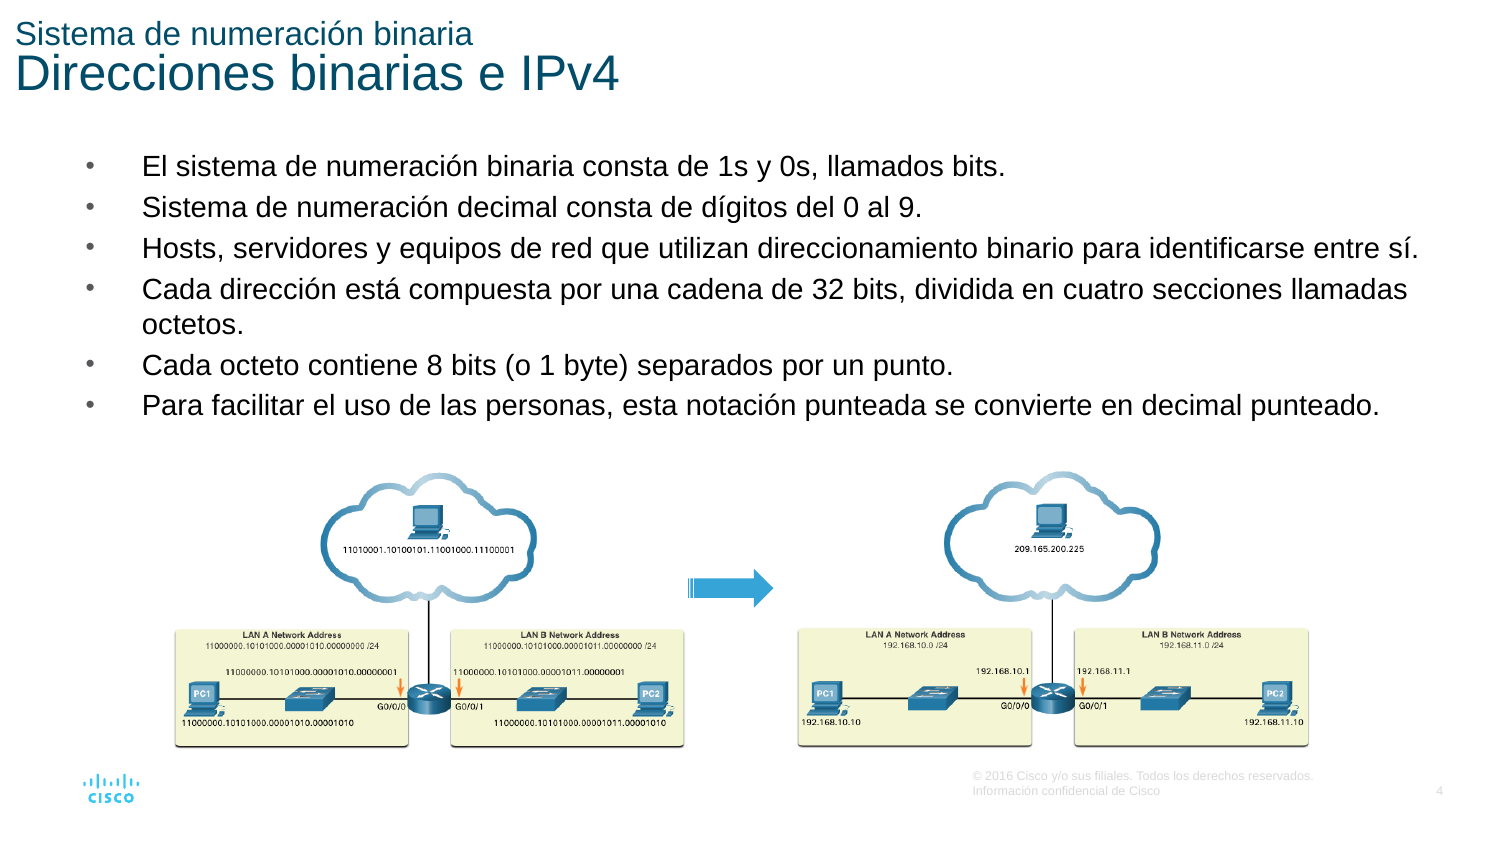

# Sistema de numeración binaria Direcciones binarias e IPv4
El sistema de numeración binaria consta de 1s y 0s, llamados bits.
Sistema de numeración decimal consta de dígitos del 0 al 9.
Hosts, servidores y equipos de red que utilizan direccionamiento binario para identificarse entre sí.
Cada dirección está compuesta por una cadena de 32 bits, dividida en cuatro secciones llamadas octetos.
Cada octeto contiene 8 bits (o 1 byte) separados por un punto.
Para facilitar el uso de las personas, esta notación punteada se convierte en decimal punteado.